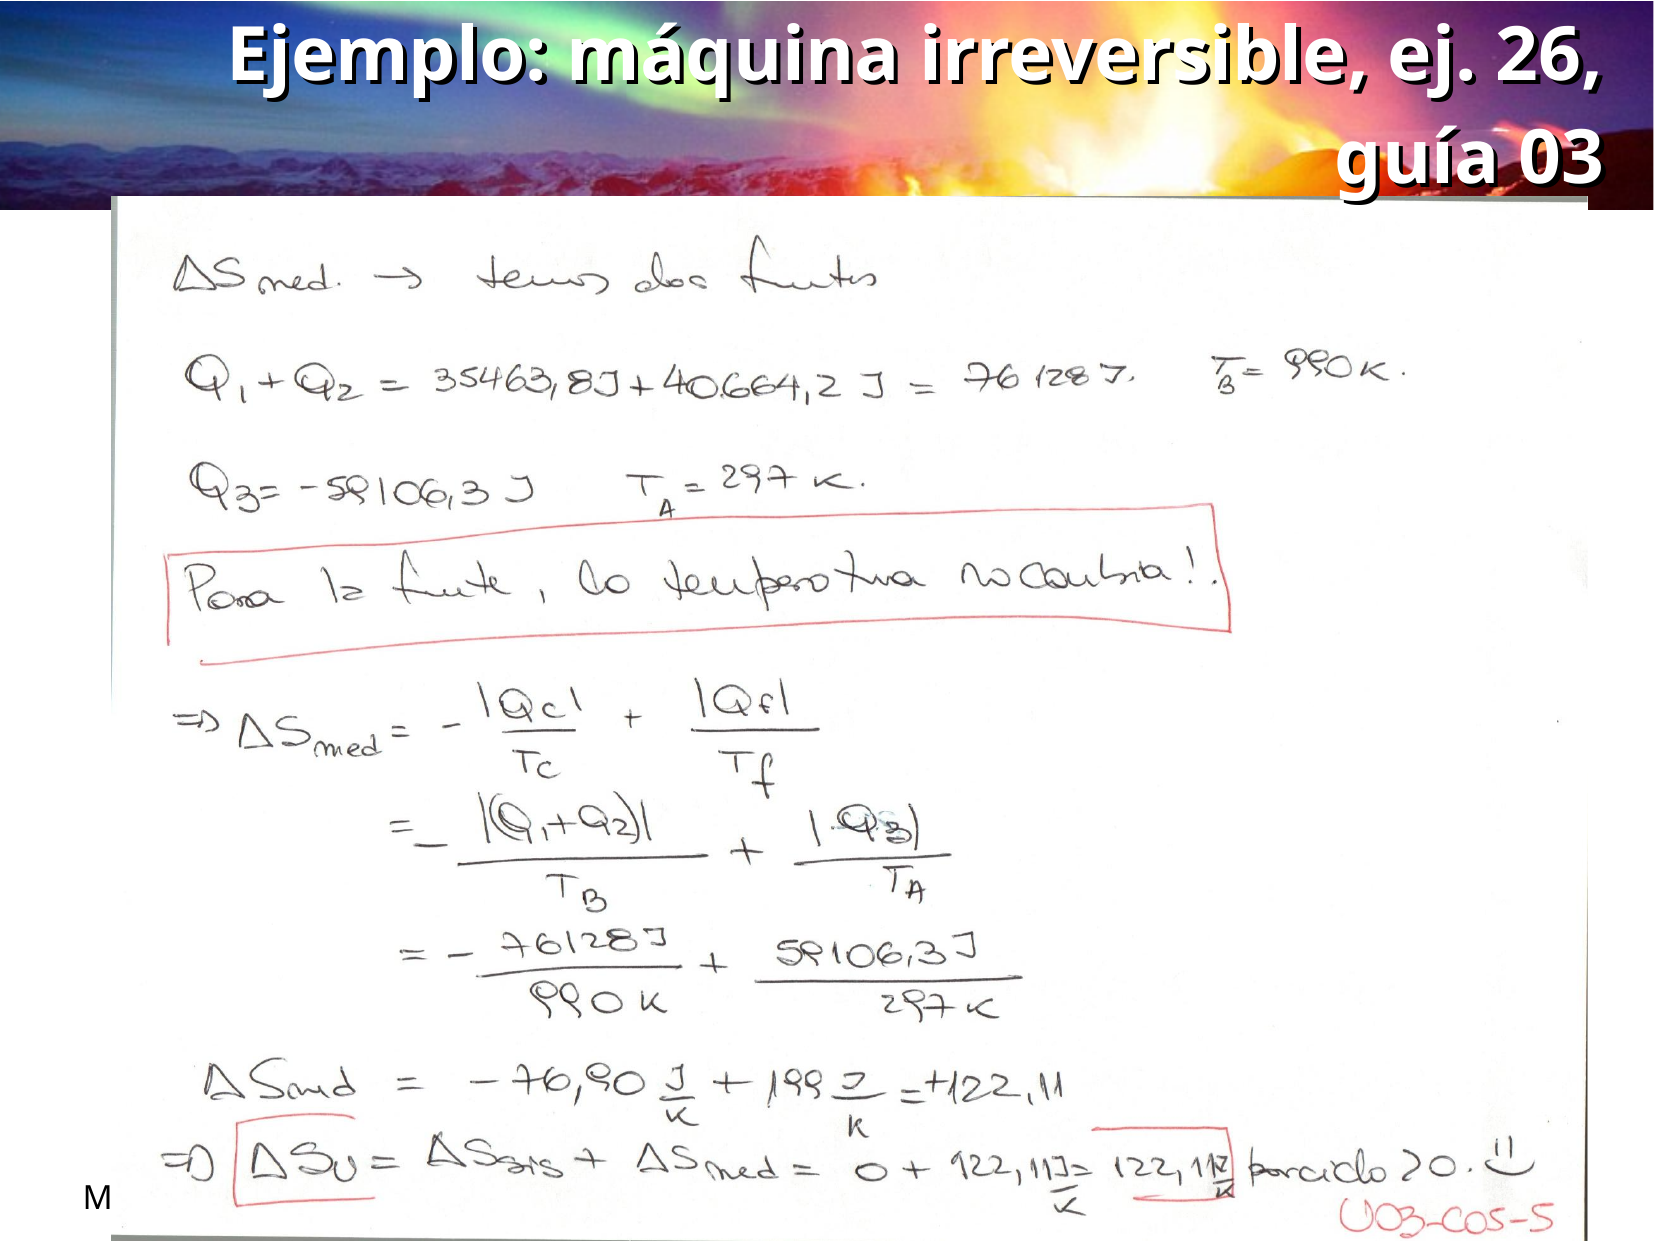

# Ejemplo: máquina irreversible, ej. 26, guía 03
May 31, 2018
H. Asorey - F3B+F4A 2018
16